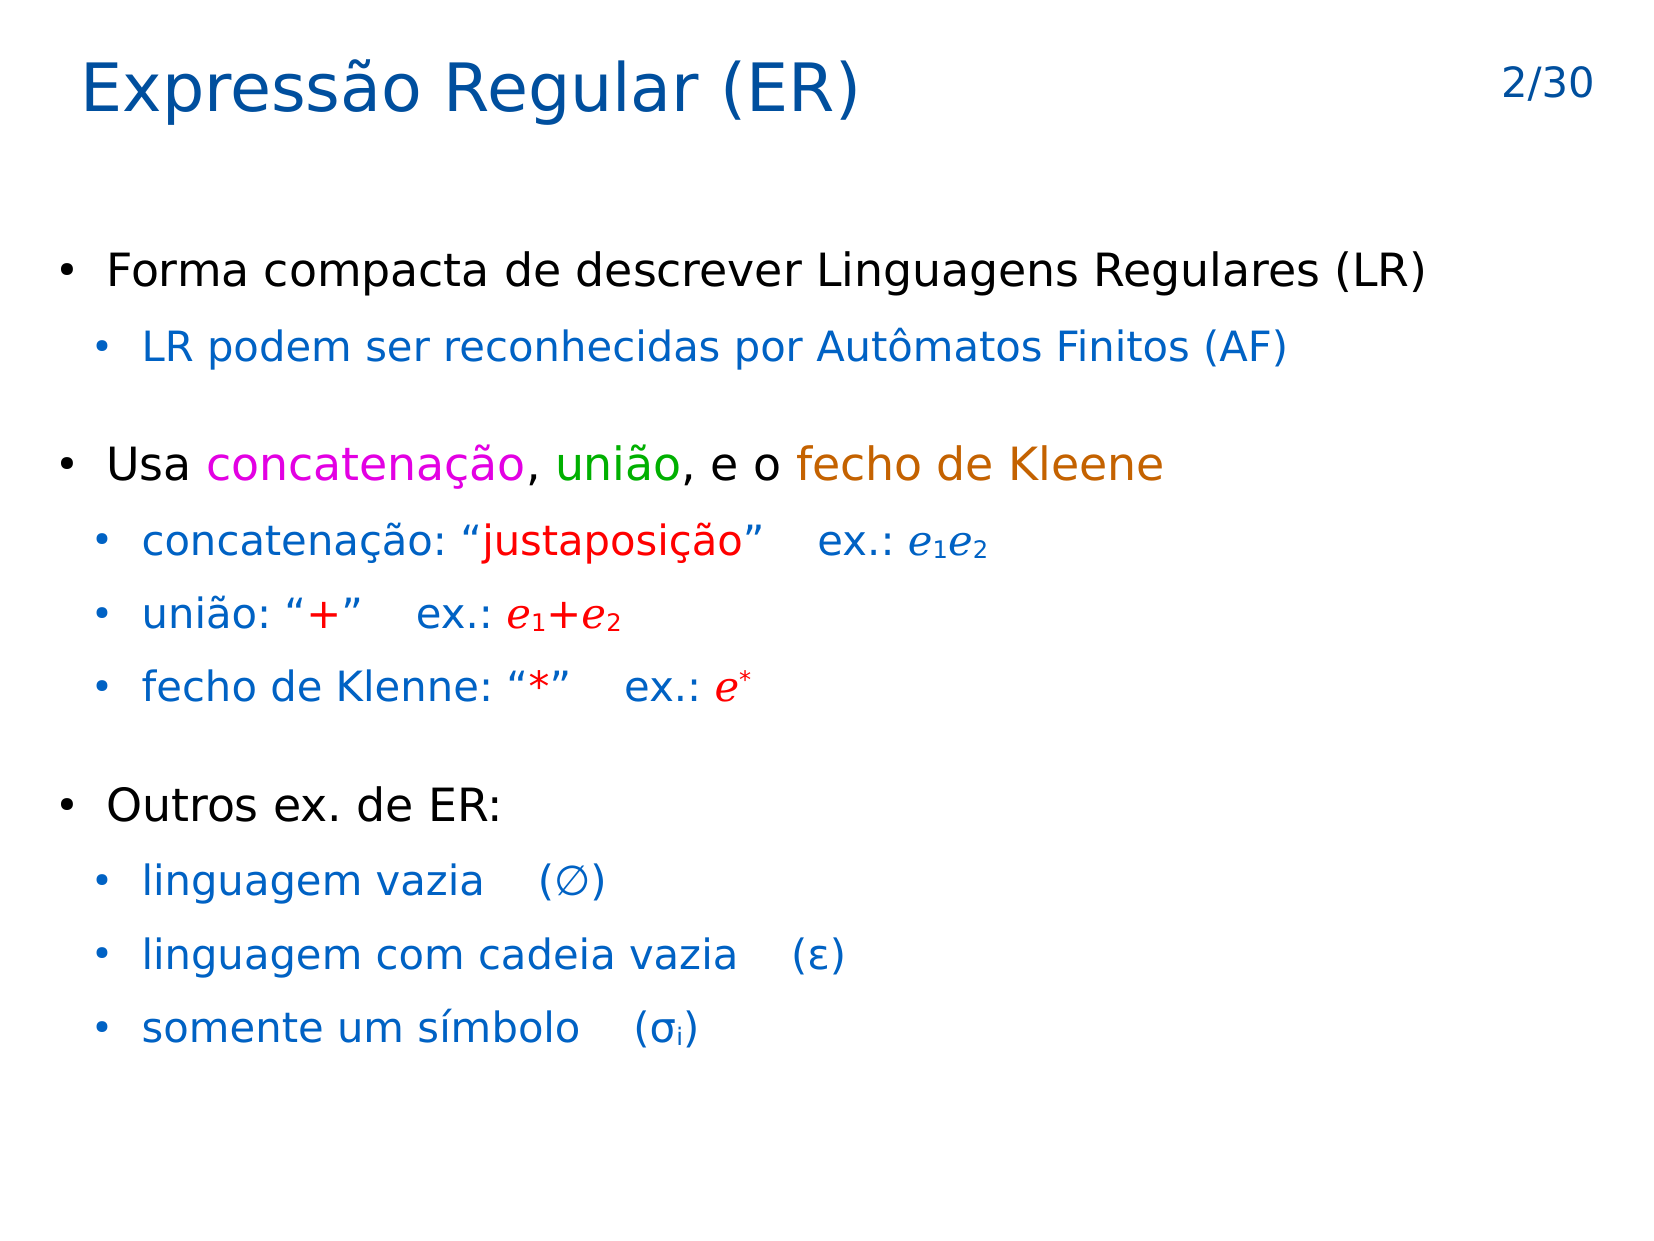

# Expressão Regular (ER)
2
Forma compacta de descrever Linguagens Regulares (LR)
LR podem ser reconhecidas por Autômatos Finitos (AF)
Usa concatenação, união, e o fecho de Kleene
concatenação: “justaposição” ex.: ℯ1ℯ2
união: “+” ex.: ℯ1+ℯ2
fecho de Klenne: “*” ex.: ℯ*
Outros ex. de ER:
linguagem vazia (∅)
linguagem com cadeia vazia (ε)
somente um símbolo (σi)